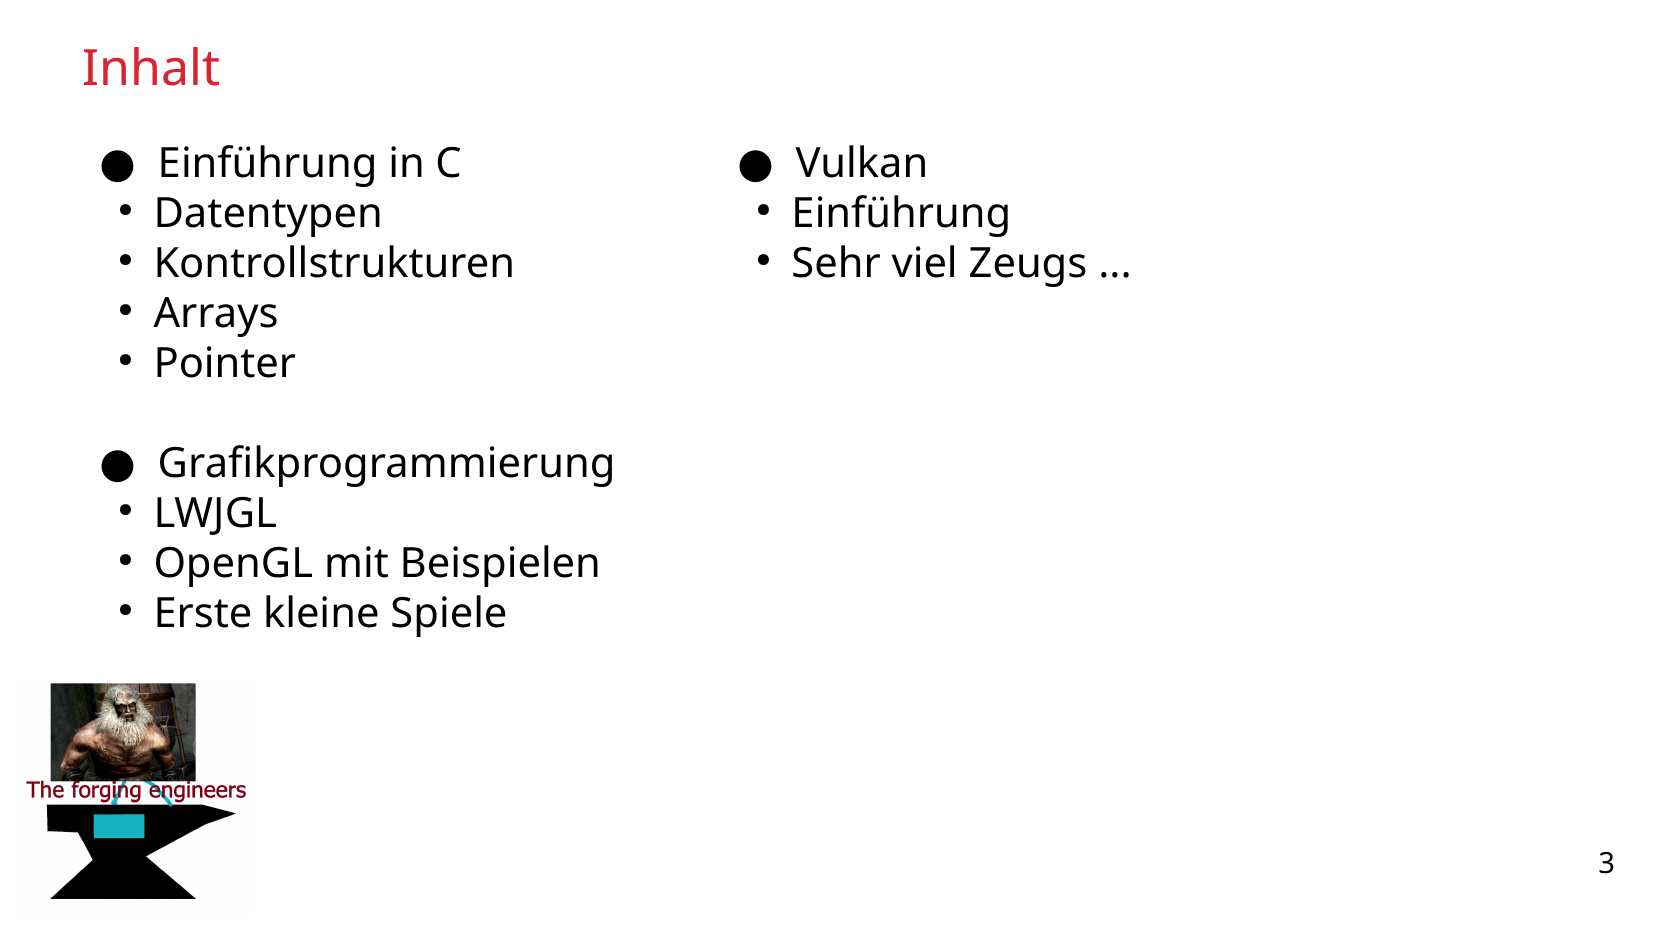

# Inhalt
Einführung in C
Datentypen
Kontrollstrukturen
Arrays
Pointer
Grafikprogrammierung
LWJGL
OpenGL mit Beispielen
Erste kleine Spiele
Vulkan
Einführung
Sehr viel Zeugs ...